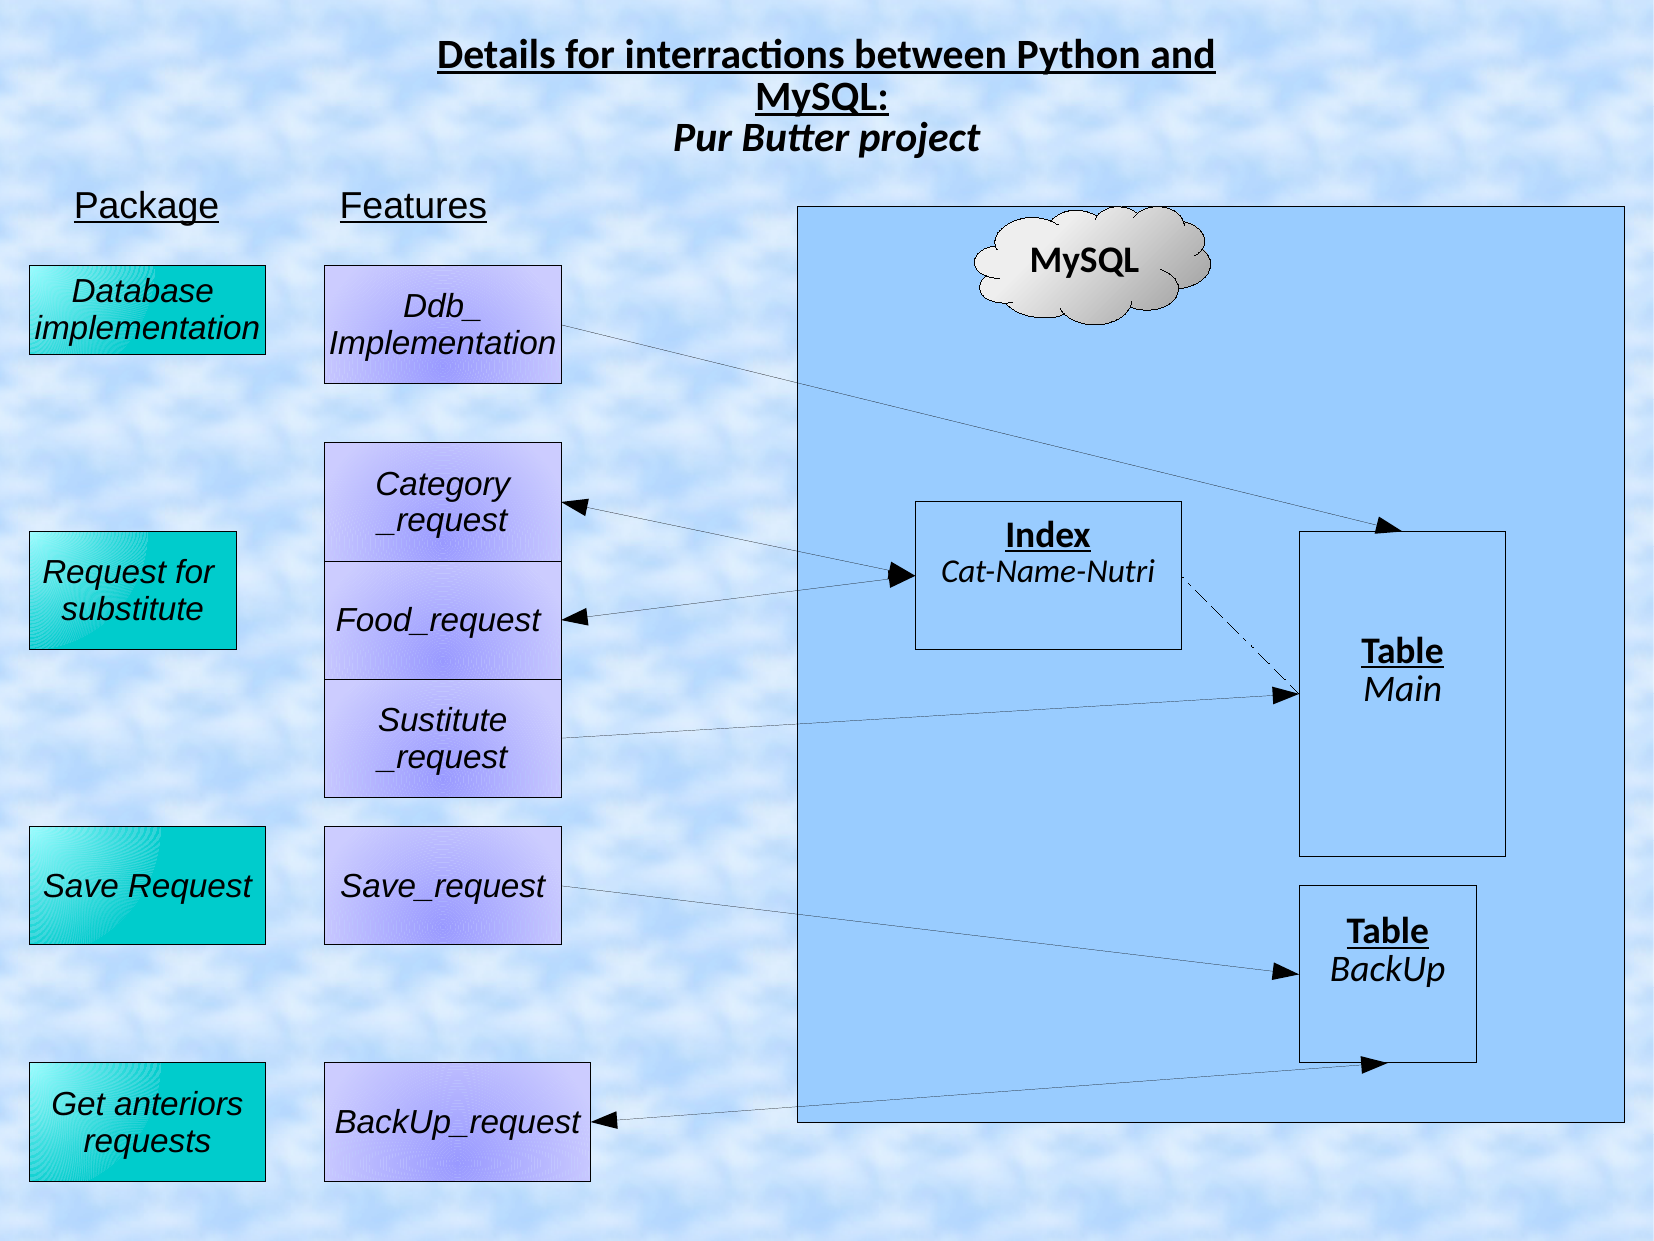

Details for interractions between Python and MySQL:
Pur Butter project
Package
Features
MySQL
Database
implementation
Ddb_
Implementation
Category
_request
Index
Cat-Name-Nutri
Request for
substitute
Table
Main
Food_request
Sustitute
_request
Save Request
Save_request
Table
BackUp
Get anteriors
requests
BackUp_request